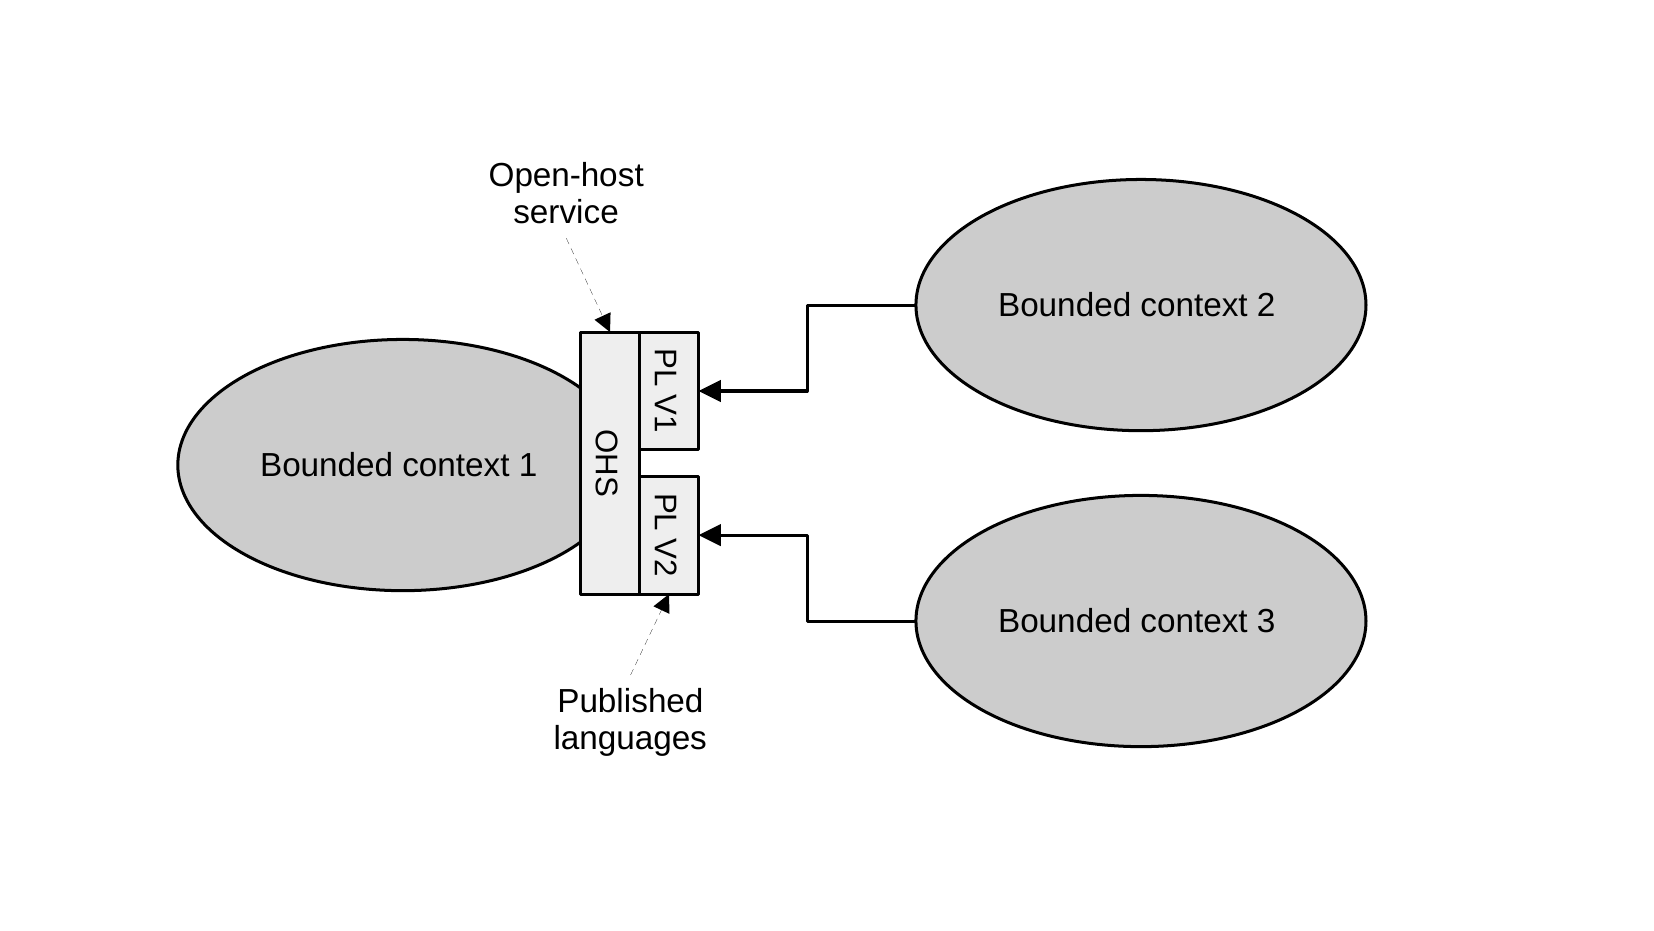

Open-host
service
Bounded context 2
OHS
PL V1
Bounded context 1
PL V2
Bounded context 3
Published
languages